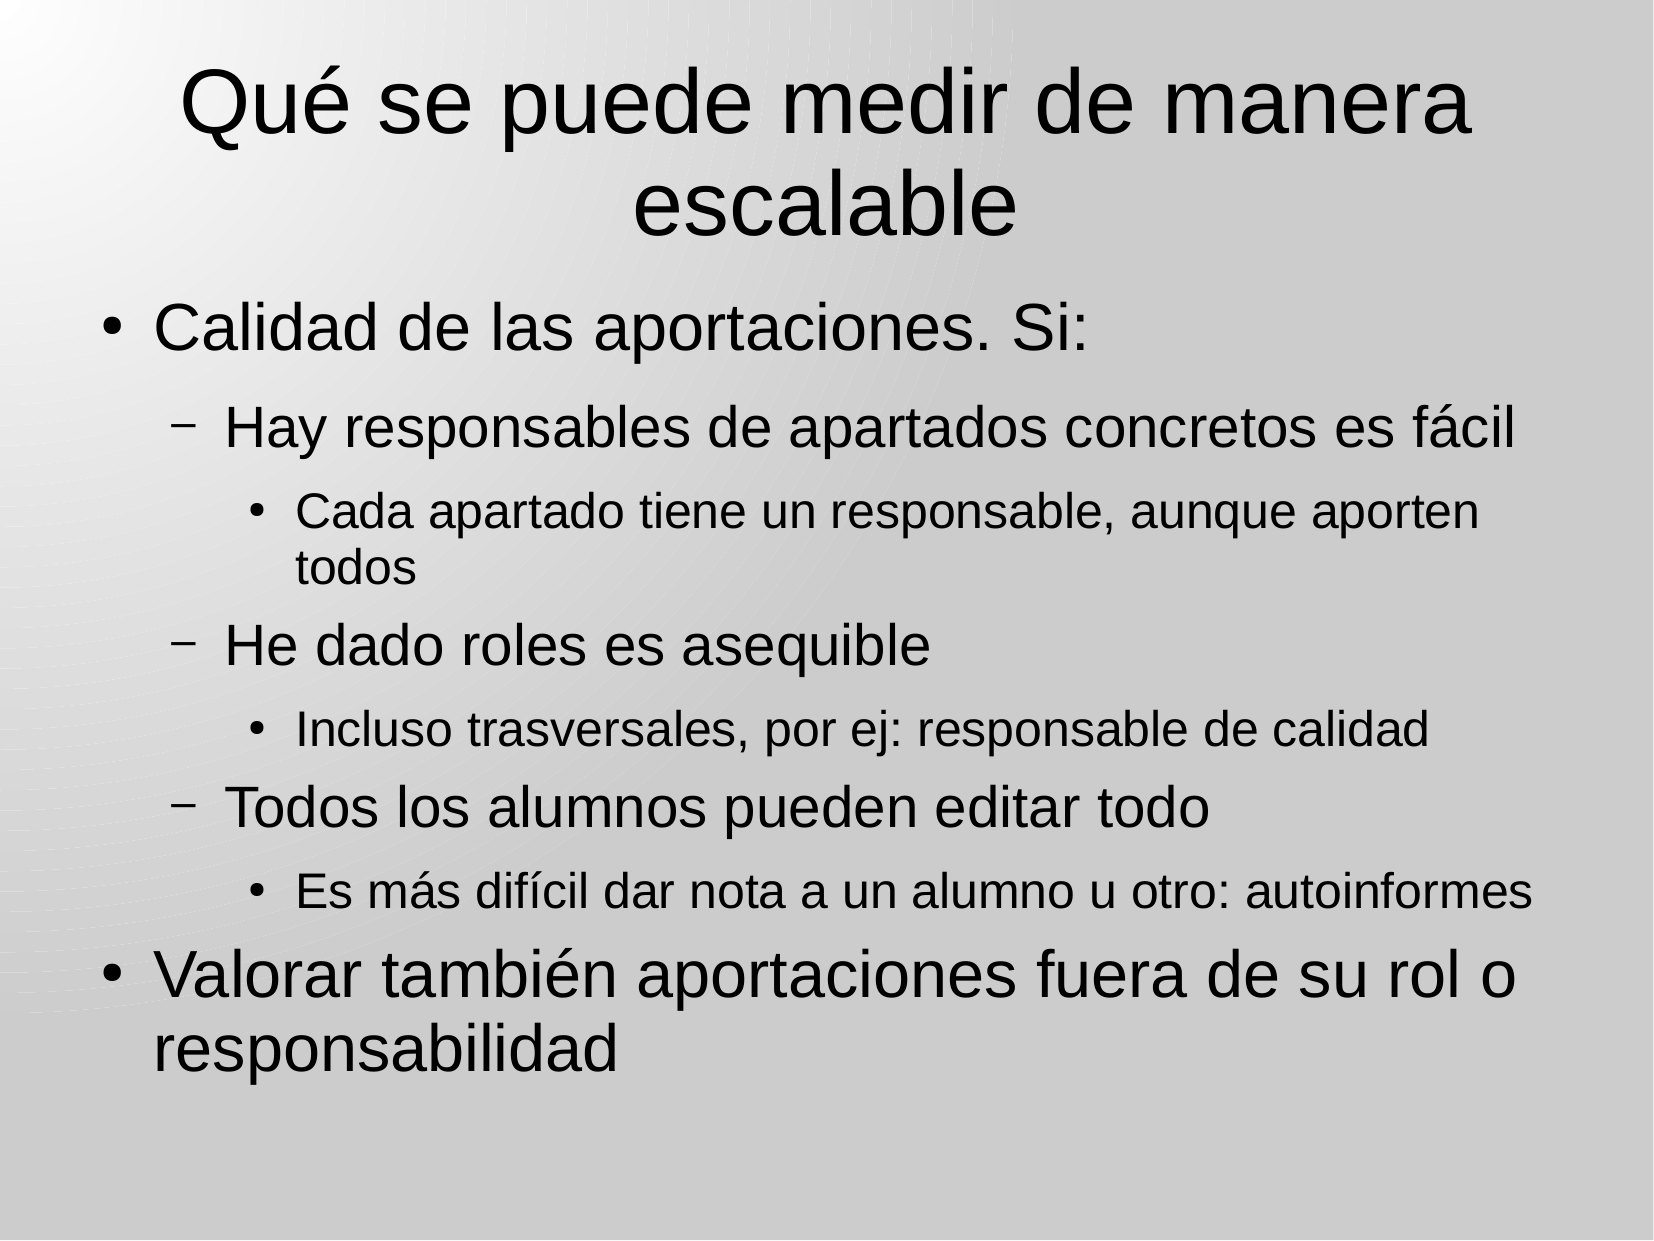

# Qué se puede medir de manera escalable
Calidad de las aportaciones. Si:
Hay responsables de apartados concretos es fácil
Cada apartado tiene un responsable, aunque aporten todos
He dado roles es asequible
Incluso trasversales, por ej: responsable de calidad
Todos los alumnos pueden editar todo
Es más difícil dar nota a un alumno u otro: autoinformes
Valorar también aportaciones fuera de su rol o responsabilidad